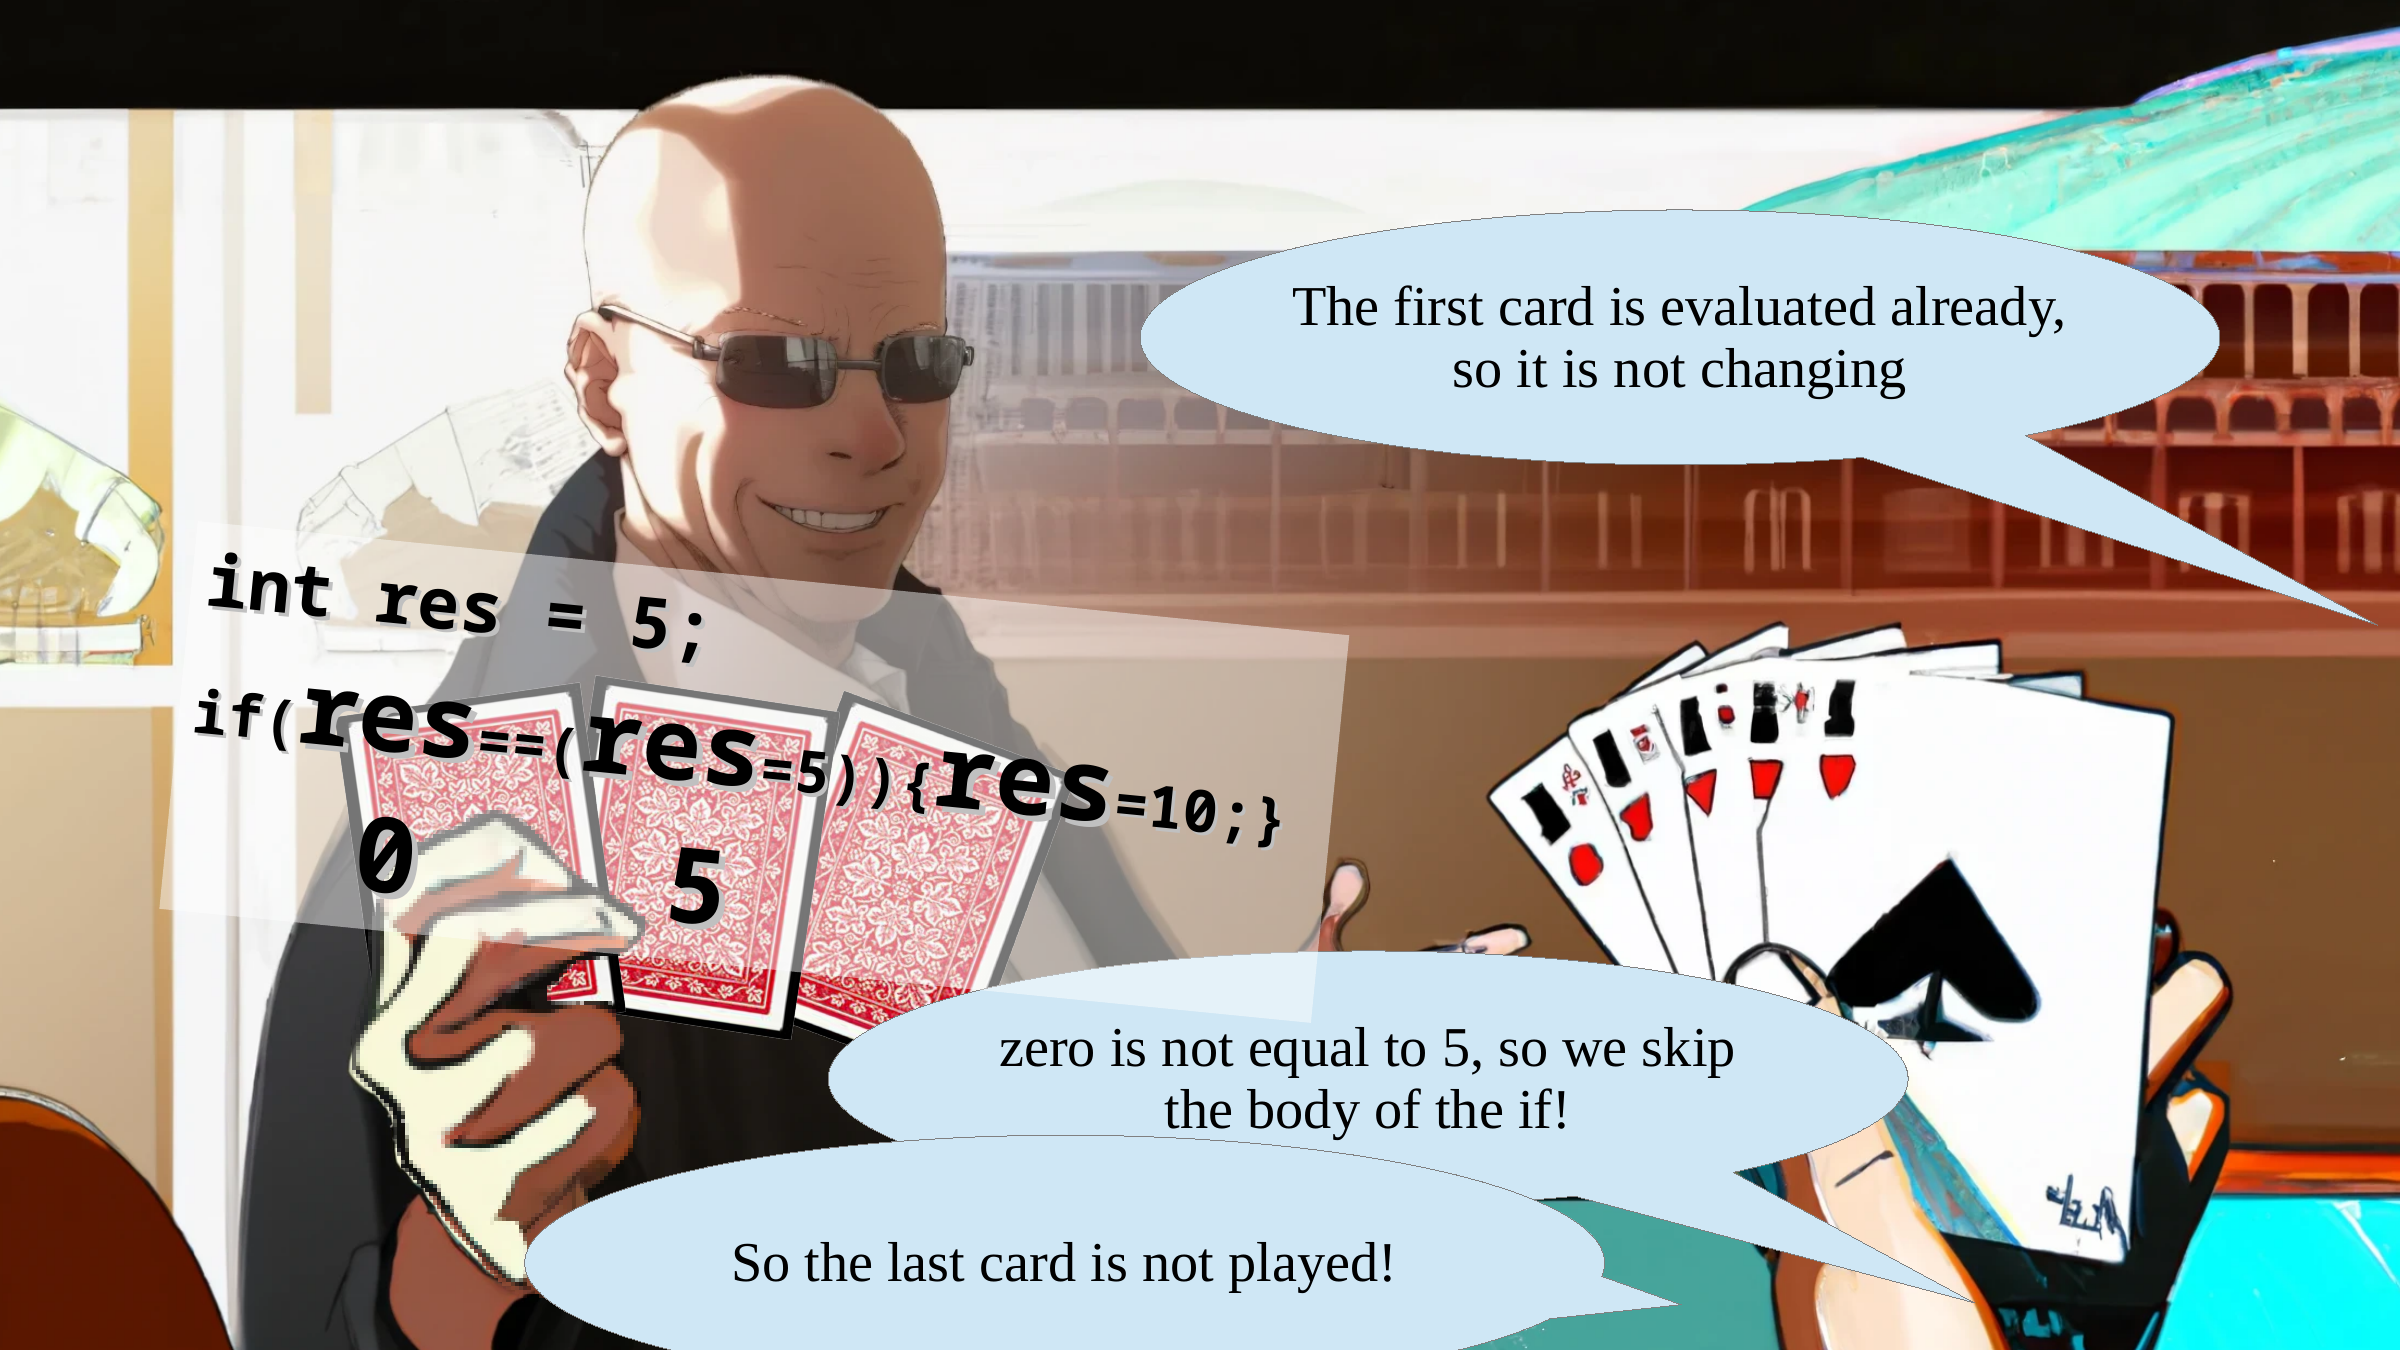

The first card is evaluated already,
so it is not changing
int res = 5;
if(res==(res=5)){res=10;}
 0 5
zero is not equal to 5, so we skip
the body of the if!
So the last card is not played!